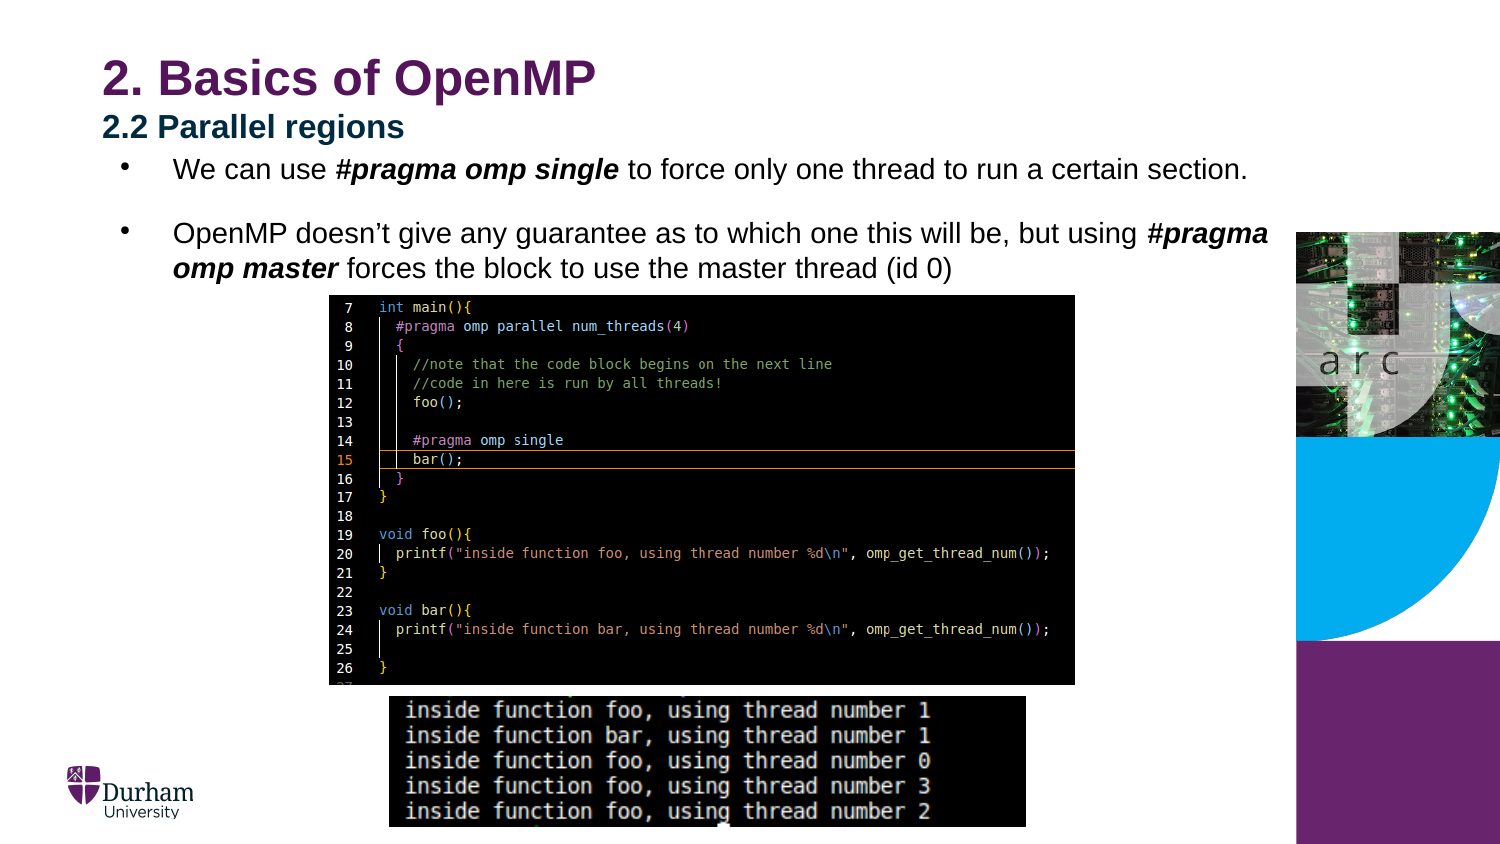

# 2. Basics of OpenMP 2.2 Parallel regions
We can use #pragma omp single to force only one thread to run a certain section.
OpenMP doesn’t give any guarantee as to which one this will be, but using #pragma omp master forces the block to use the master thread (id 0)